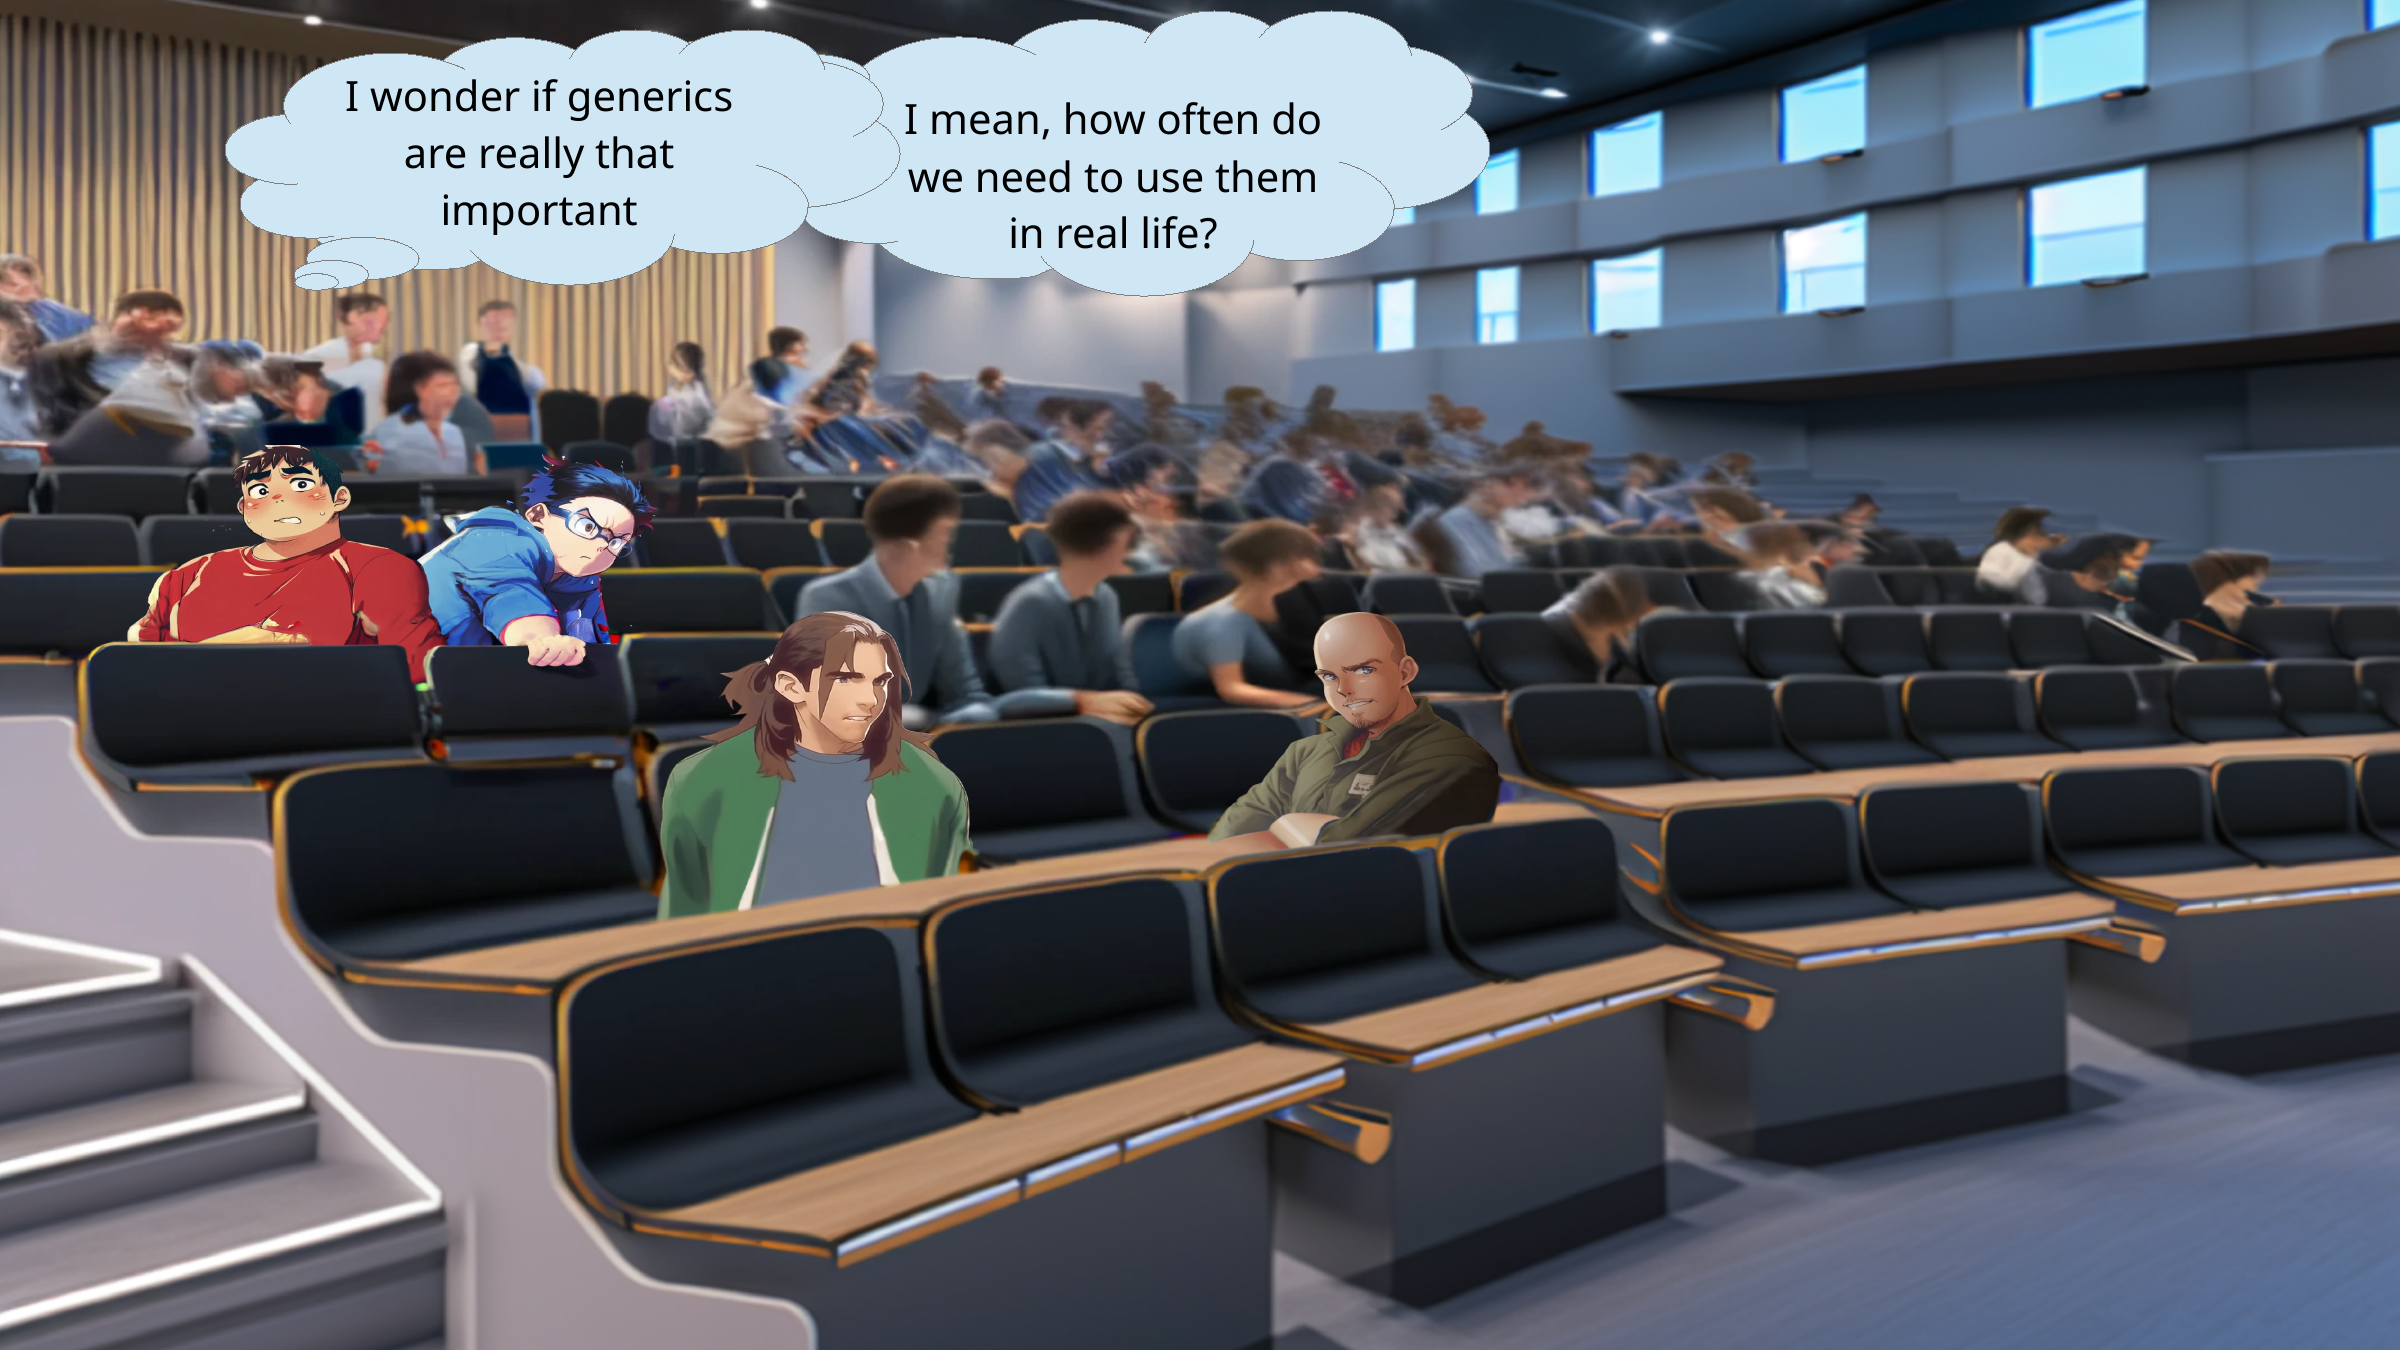

I mean, how often do we need to use them in real life?
I wonder if generics are really that important